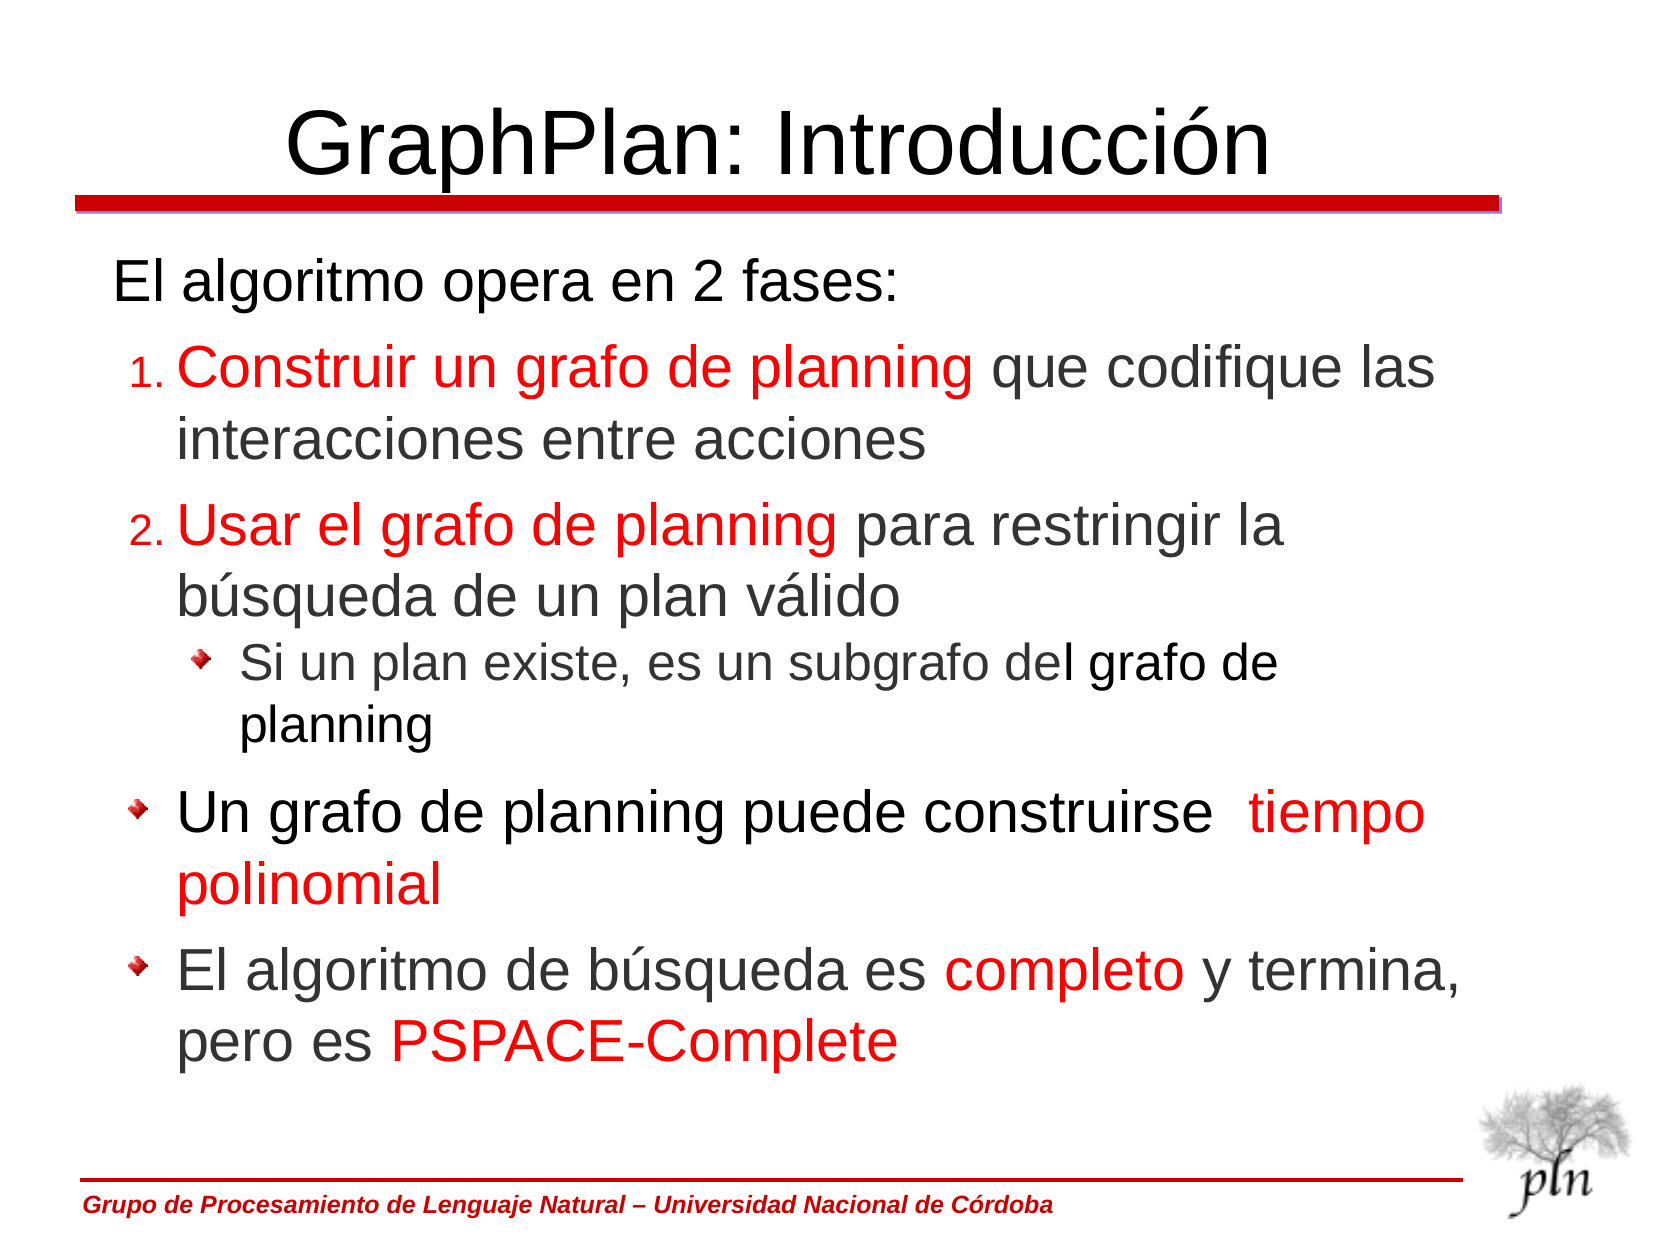

# GraphPlan: Introducción
El algoritmo opera en 2 fases:
Construir un grafo de planning que codifique las interacciones entre acciones
Usar el grafo de planning para restringir la búsqueda de un plan válido
Si un plan existe, es un subgrafo del grafo de planning
Un grafo de planning puede construirse tiempo polinomial
El algoritmo de búsqueda es completo y termina, pero es PSPACE-Complete